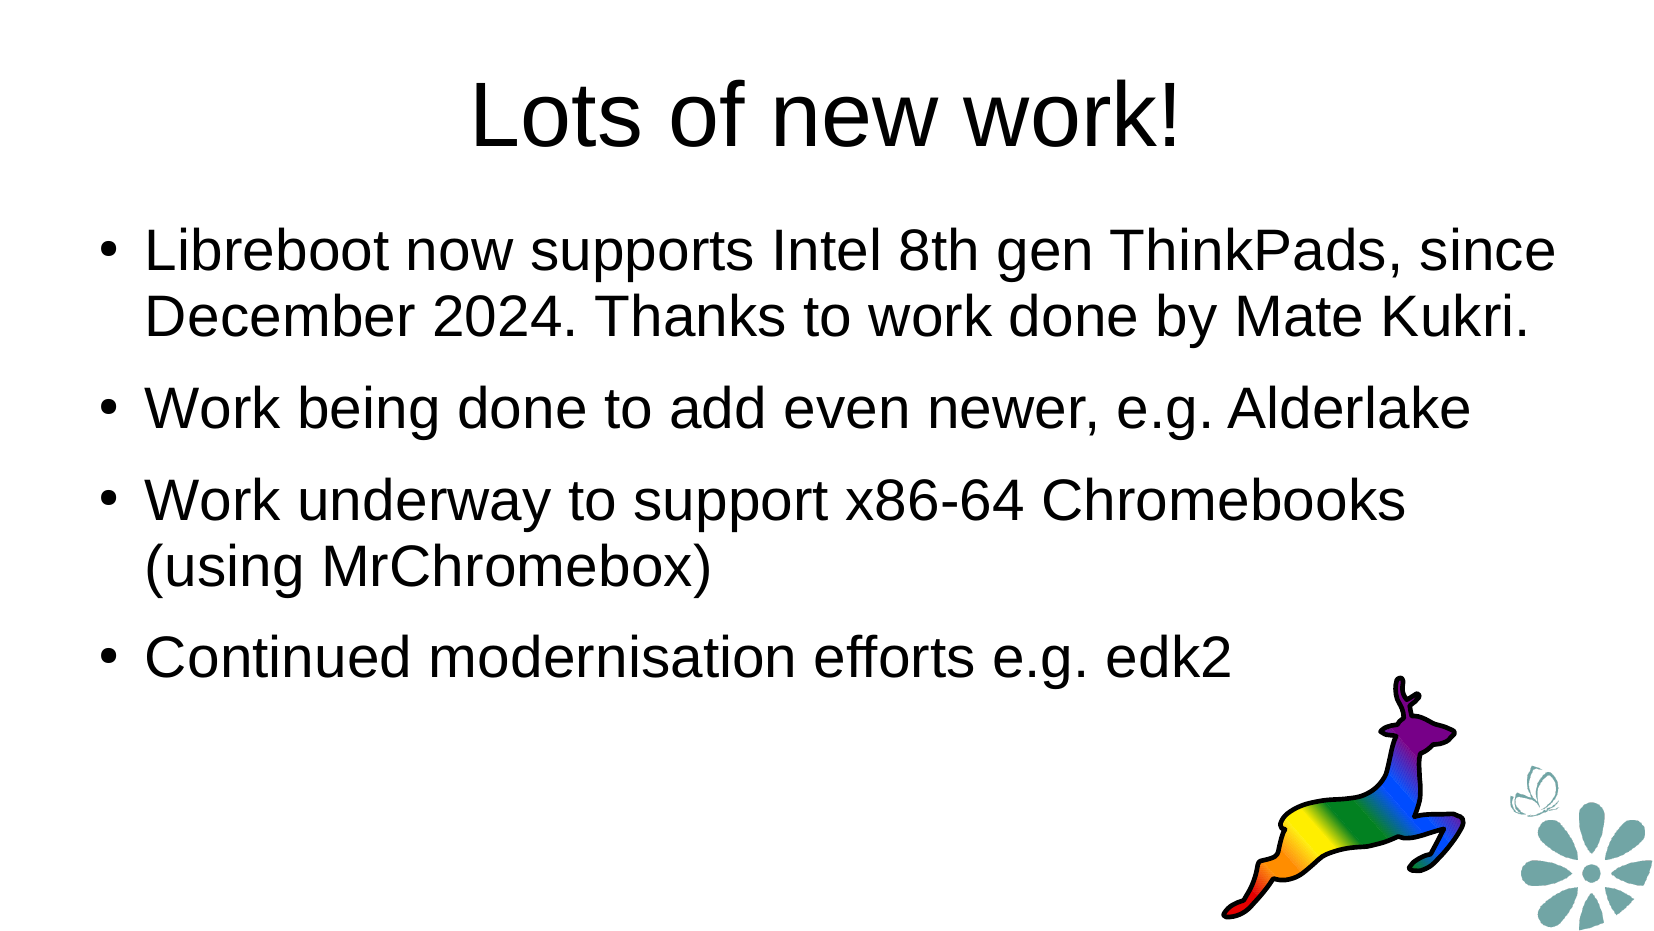

# Lots of new work!
Libreboot now supports Intel 8th gen ThinkPads, since December 2024. Thanks to work done by Mate Kukri.
Work being done to add even newer, e.g. Alderlake
Work underway to support x86-64 Chromebooks (using MrChromebox)
Continued modernisation efforts e.g. edk2